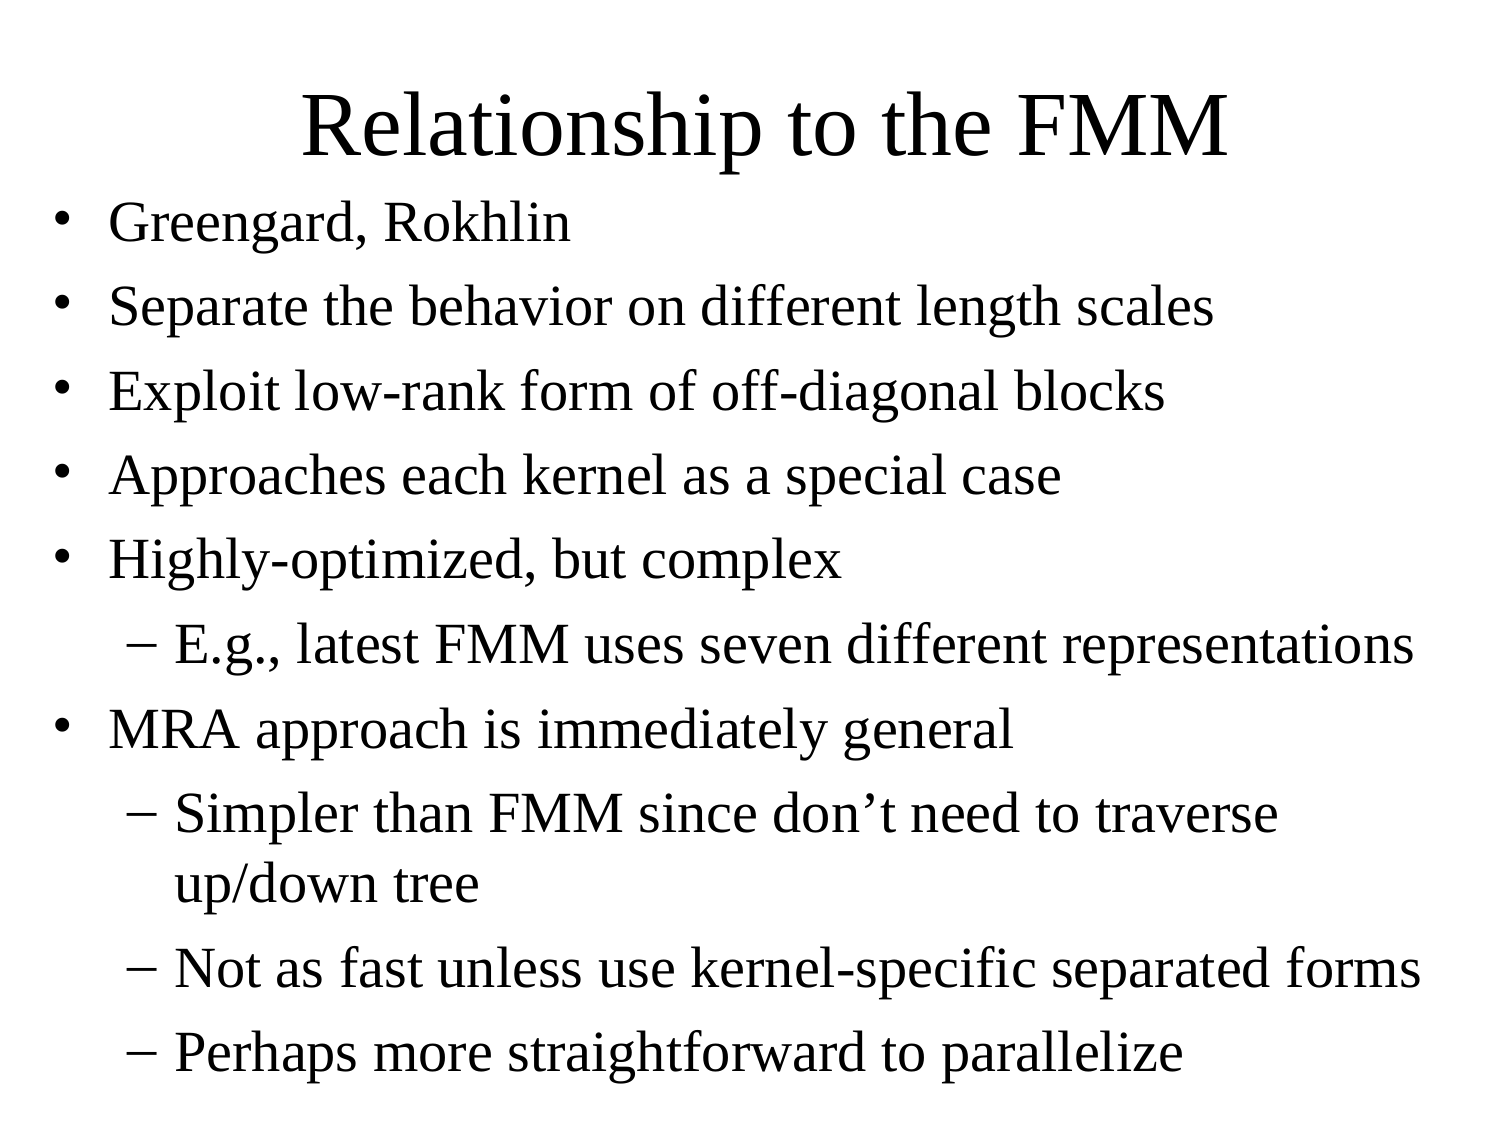

# Relationship to the FMM
Greengard, Rokhlin
Separate the behavior on different length scales
Exploit low-rank form of off-diagonal blocks
Approaches each kernel as a special case
Highly-optimized, but complex
E.g., latest FMM uses seven different representations
MRA approach is immediately general
Simpler than FMM since don’t need to traverse up/down tree
Not as fast unless use kernel-specific separated forms
Perhaps more straightforward to parallelize